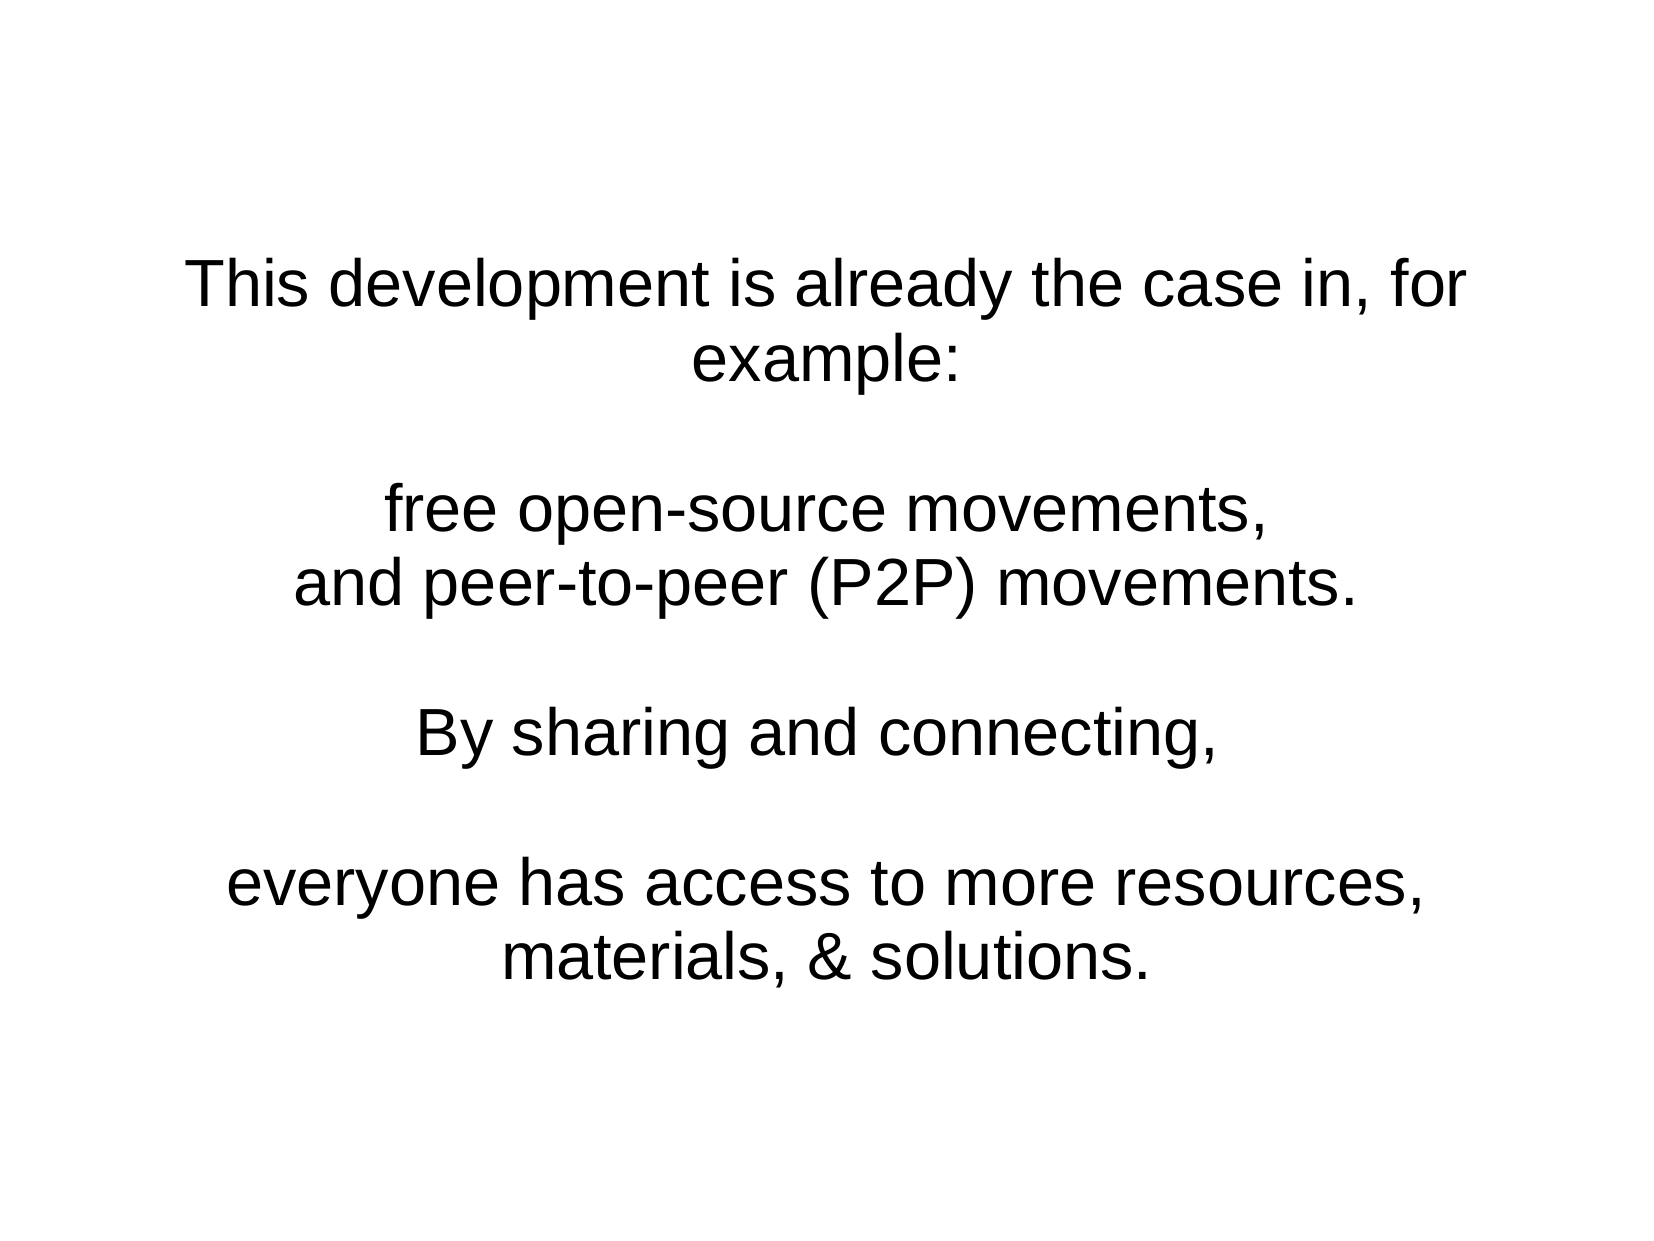

# This development is already the case in, for example: free open-source movements, and peer-to-peer (P2P) movements. By sharing and connecting, everyone has access to more resources, materials, & solutions.